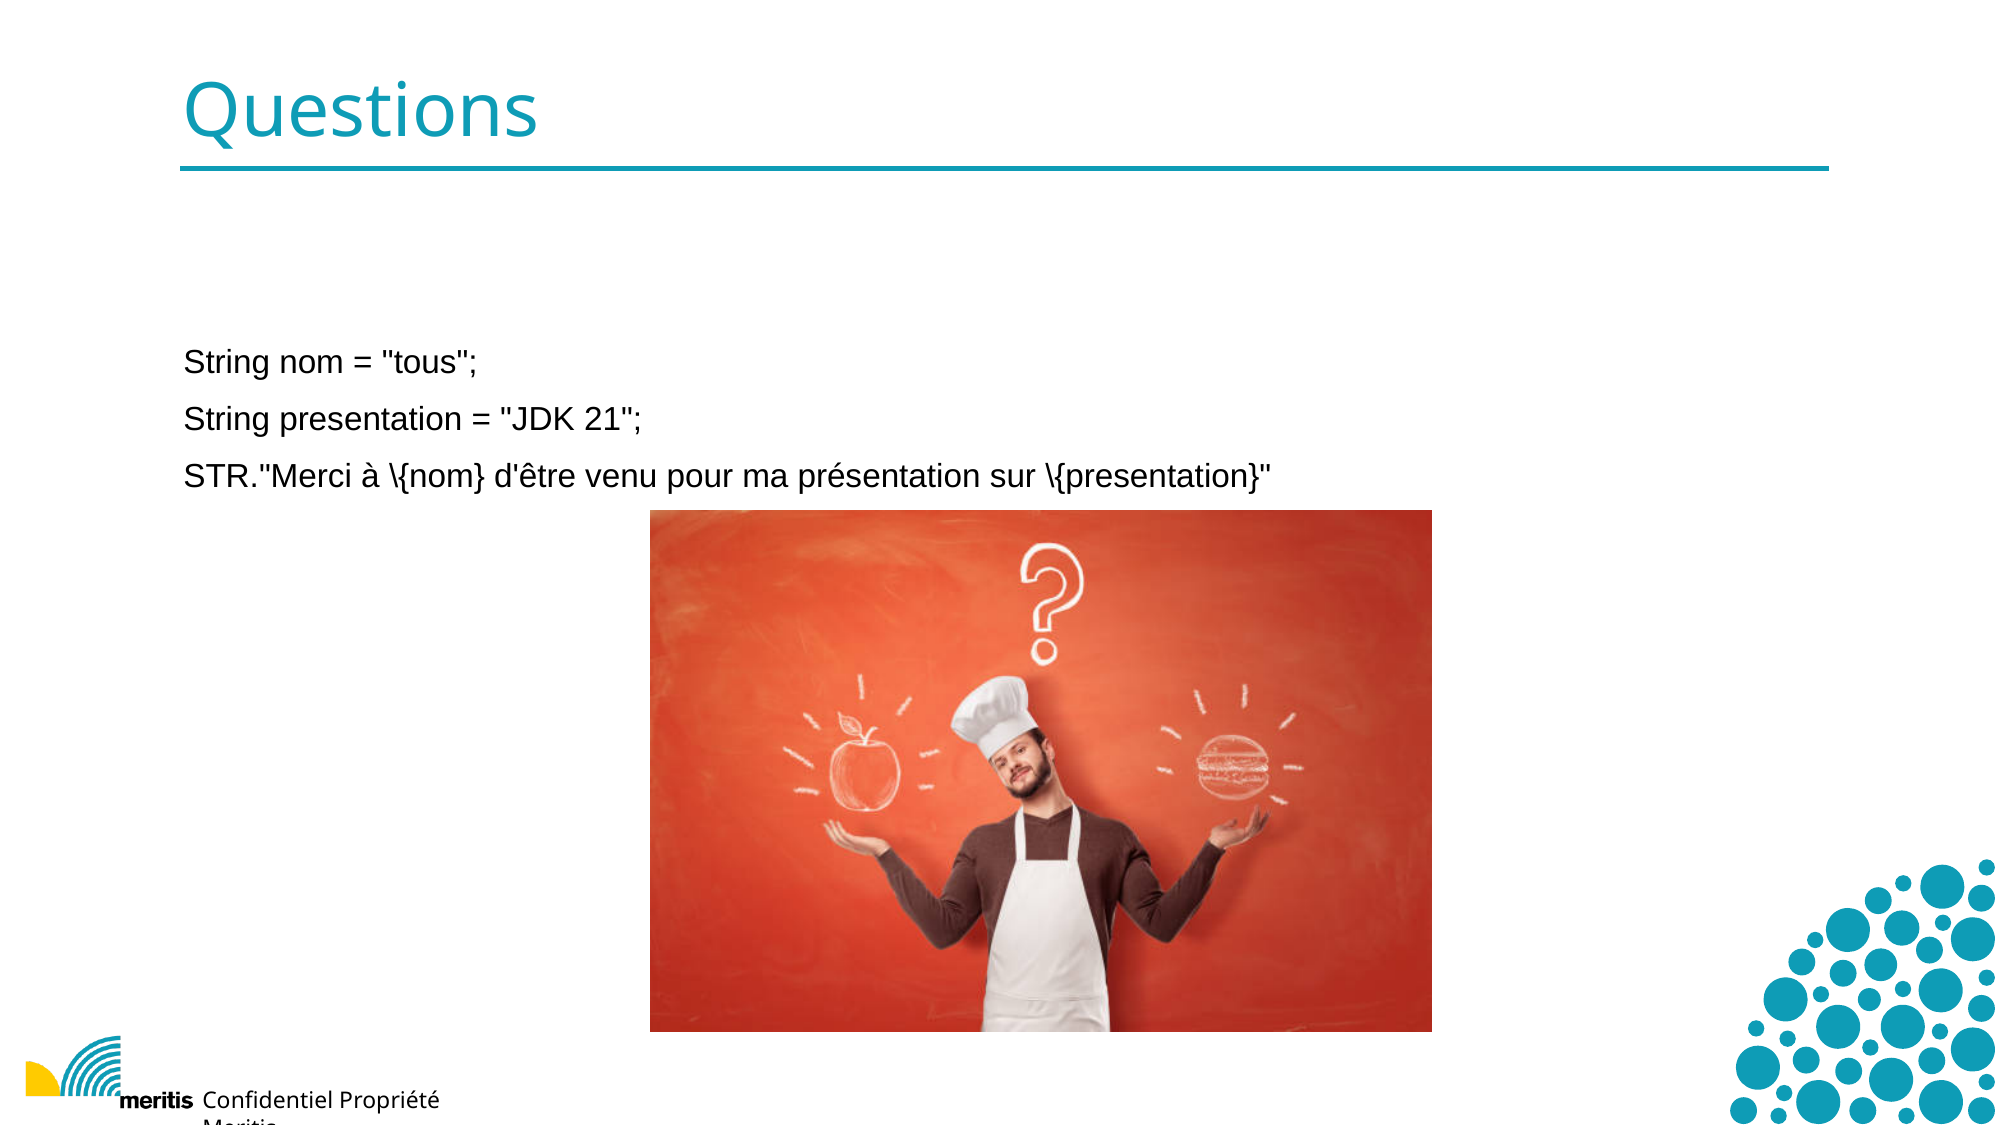

# Questions
String nom = "tous";
String presentation = "JDK 21";
STR."Merci à \{nom} d'être venu pour ma présentation sur \{presentation}"